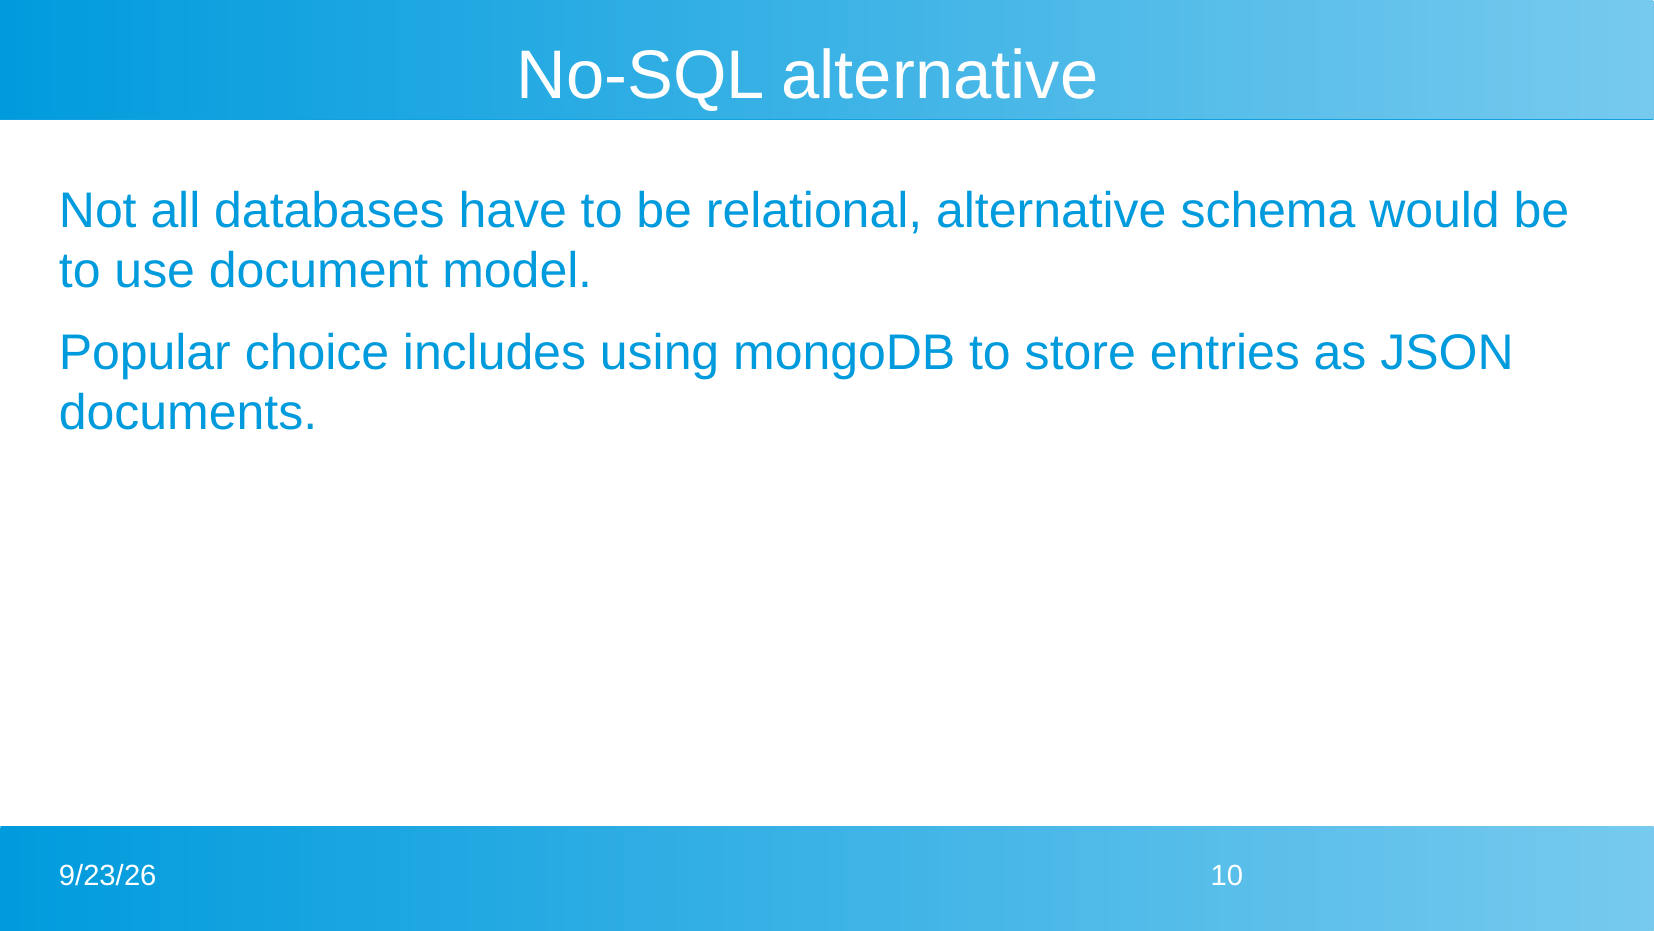

# No-SQL alternative
Not all databases have to be relational, alternative schema would be to use document model.
Popular choice includes using mongoDB to store entries as JSON documents.